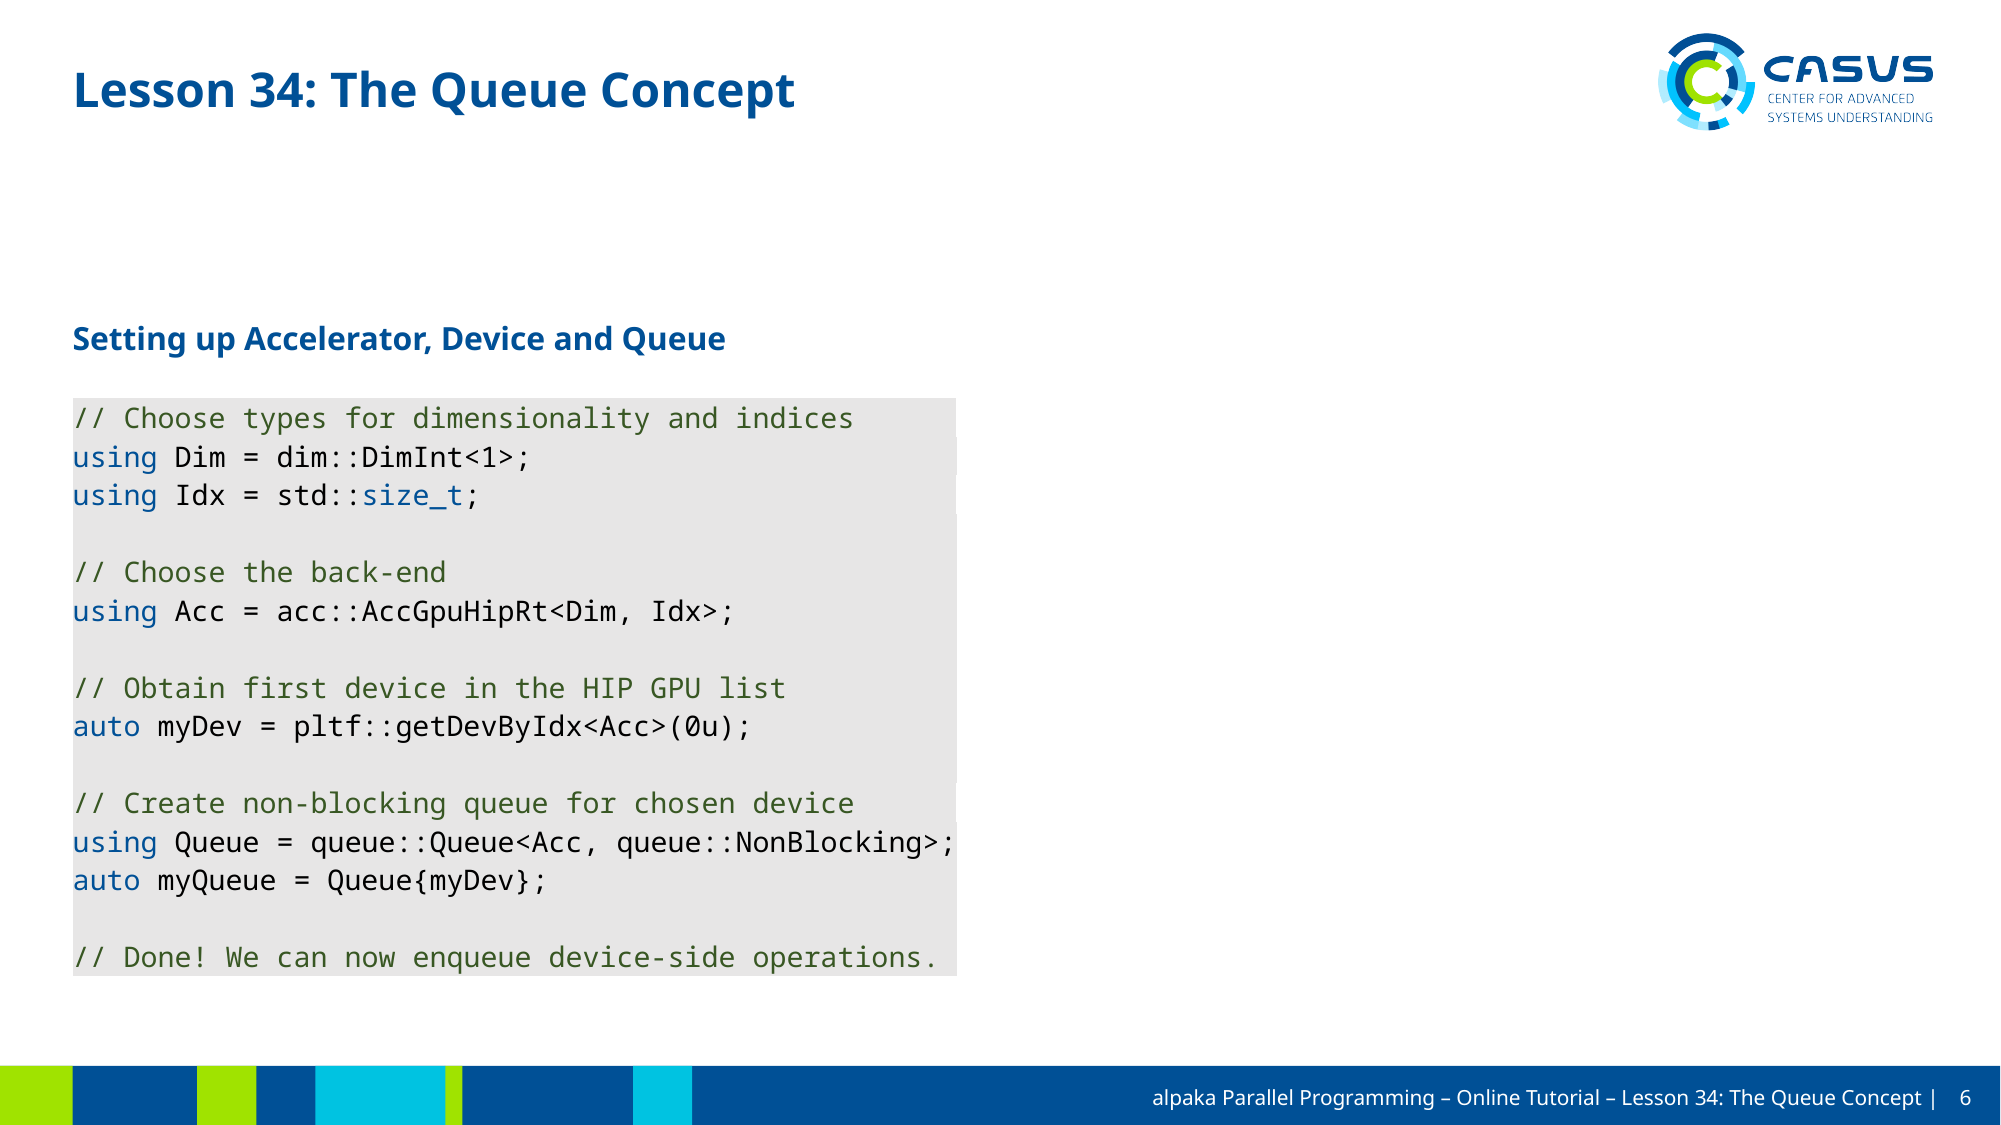

# Lesson 34: The Queue Concept
Setting up Accelerator, Device and Queue
// Choose types for dimensionality and indices
using Dim = dim::DimInt<1>;
using Idx = std::size_t;
// Choose the back-end
using Acc = acc::AccGpuHipRt<Dim, Idx>;
// Obtain first device in the HIP GPU list
auto myDev = pltf::getDevByIdx<Acc>(0u);
// Create non-blocking queue for chosen device
using Queue = queue::Queue<Acc, queue::NonBlocking>;
auto myQueue = Queue{myDev};
// Done! We can now enqueue device-side operations.
alpaka Parallel Programming – Online Tutorial – Lesson 34: The Queue Concept
6